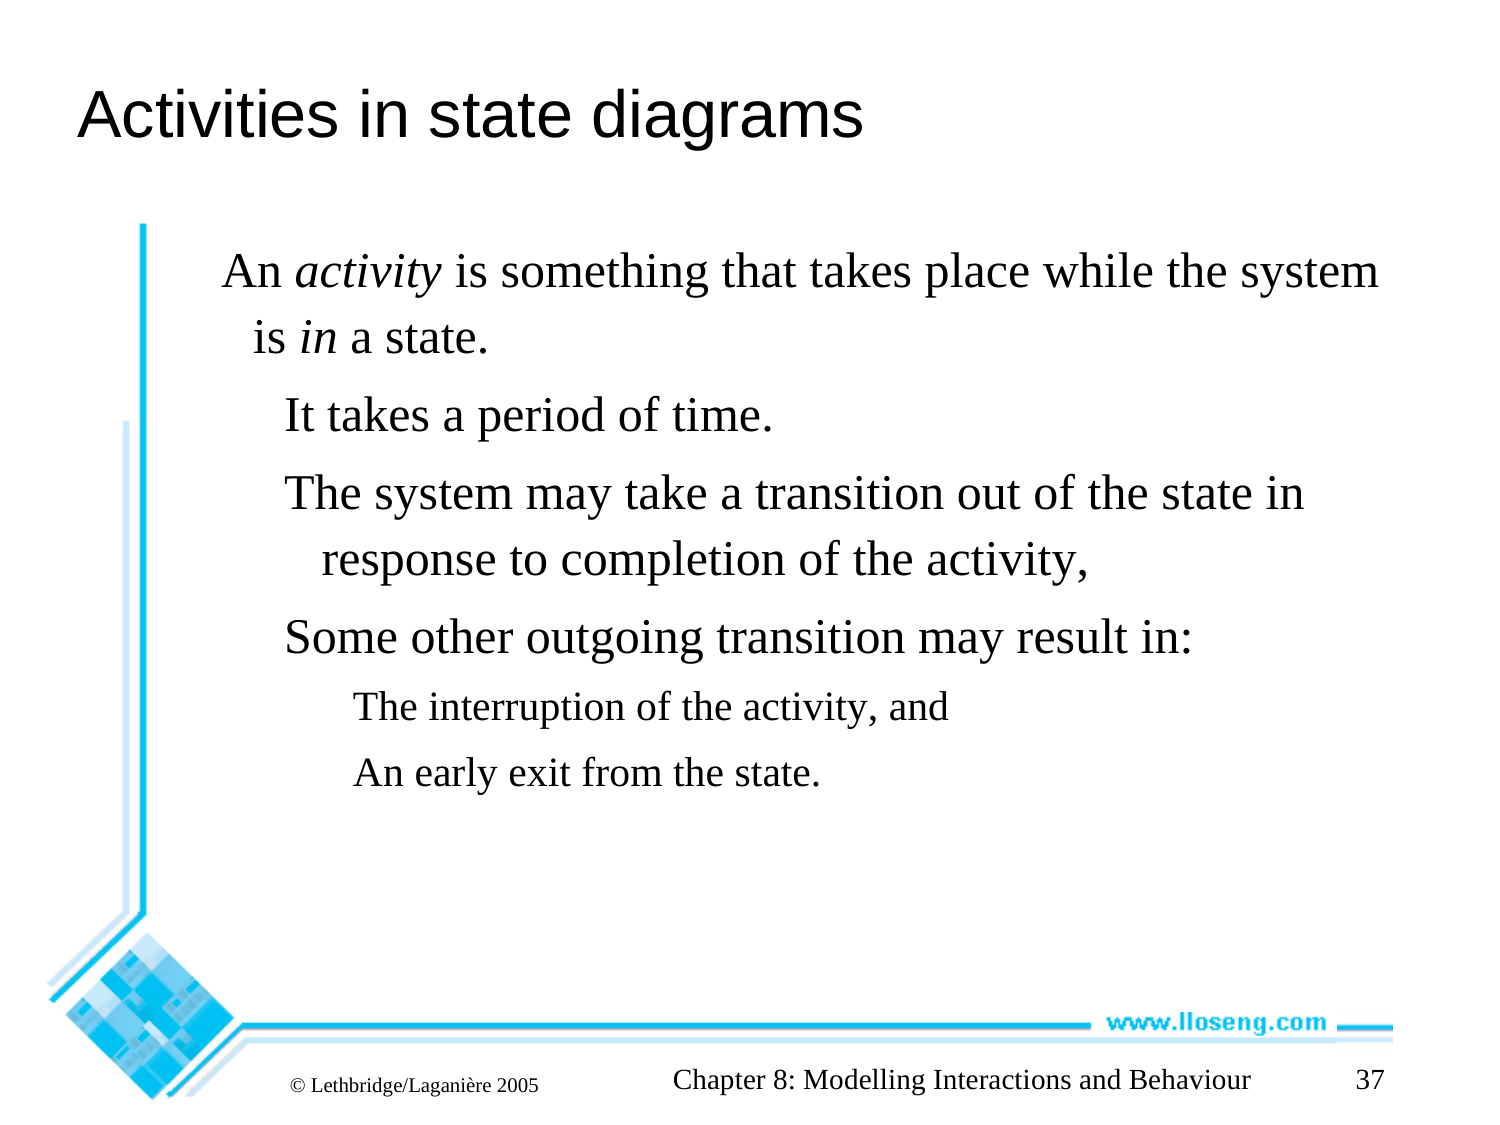

# Activities in state diagrams
An activity is something that takes place while the system is in a state.
It takes a period of time.
The system may take a transition out of the state in response to completion of the activity,
Some other outgoing transition may result in:
The interruption of the activity, and
An early exit from the state.
Chapter 8: Modelling Interactions and Behaviour
© Lethbridge/Laganière 2005